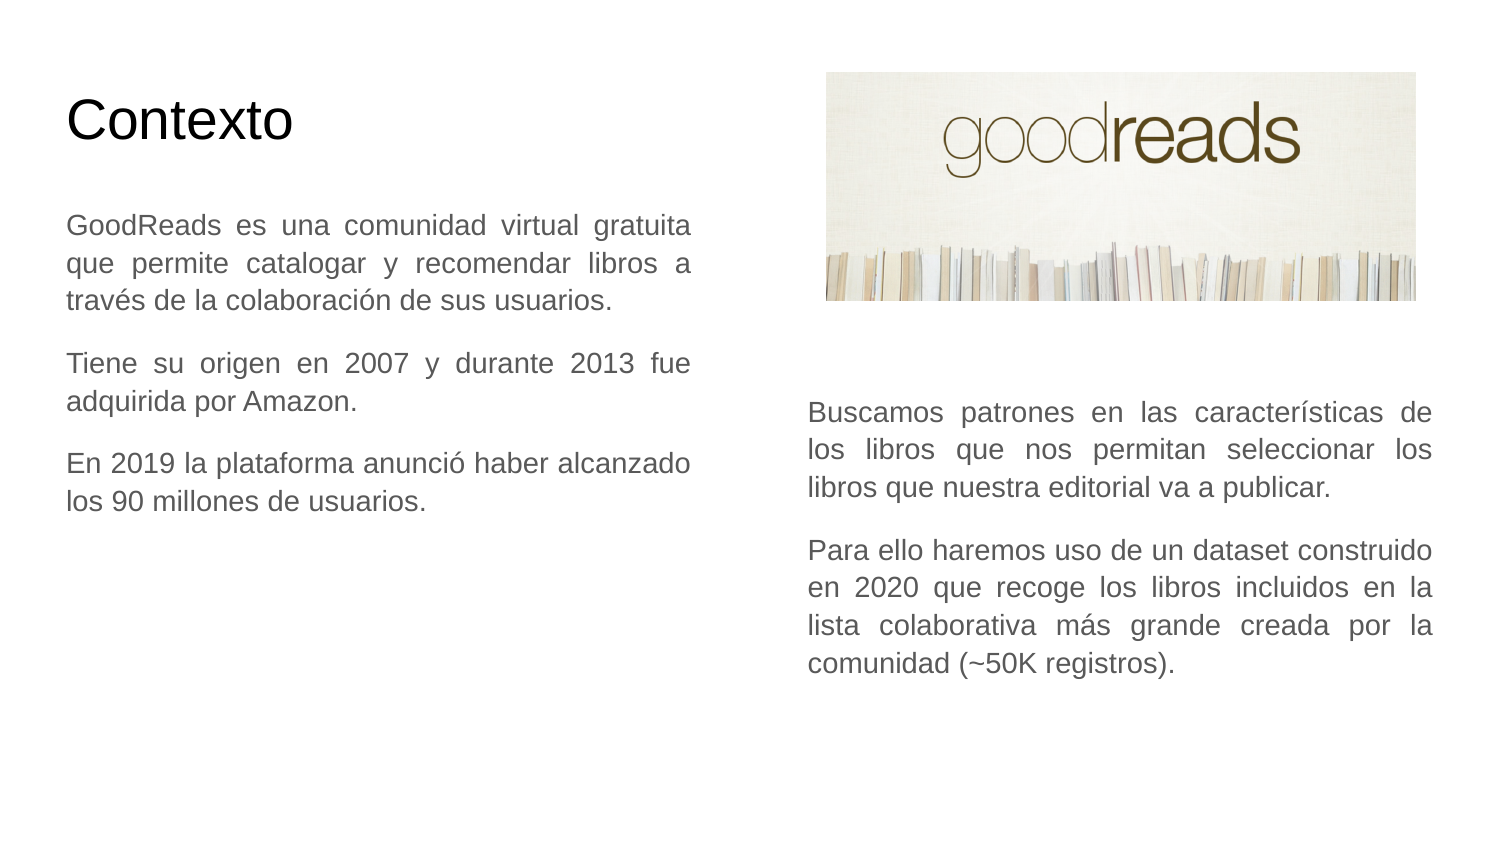

# Contexto
GoodReads es una comunidad virtual gratuita que permite catalogar y recomendar libros a través de la colaboración de sus usuarios.
Tiene su origen en 2007 y durante 2013 fue adquirida por Amazon.
En 2019 la plataforma anunció haber alcanzado los 90 millones de usuarios.
Buscamos patrones en las características de los libros que nos permitan seleccionar los libros que nuestra editorial va a publicar.
Para ello haremos uso de un dataset construido en 2020 que recoge los libros incluidos en la lista colaborativa más grande creada por la comunidad (~50K registros).